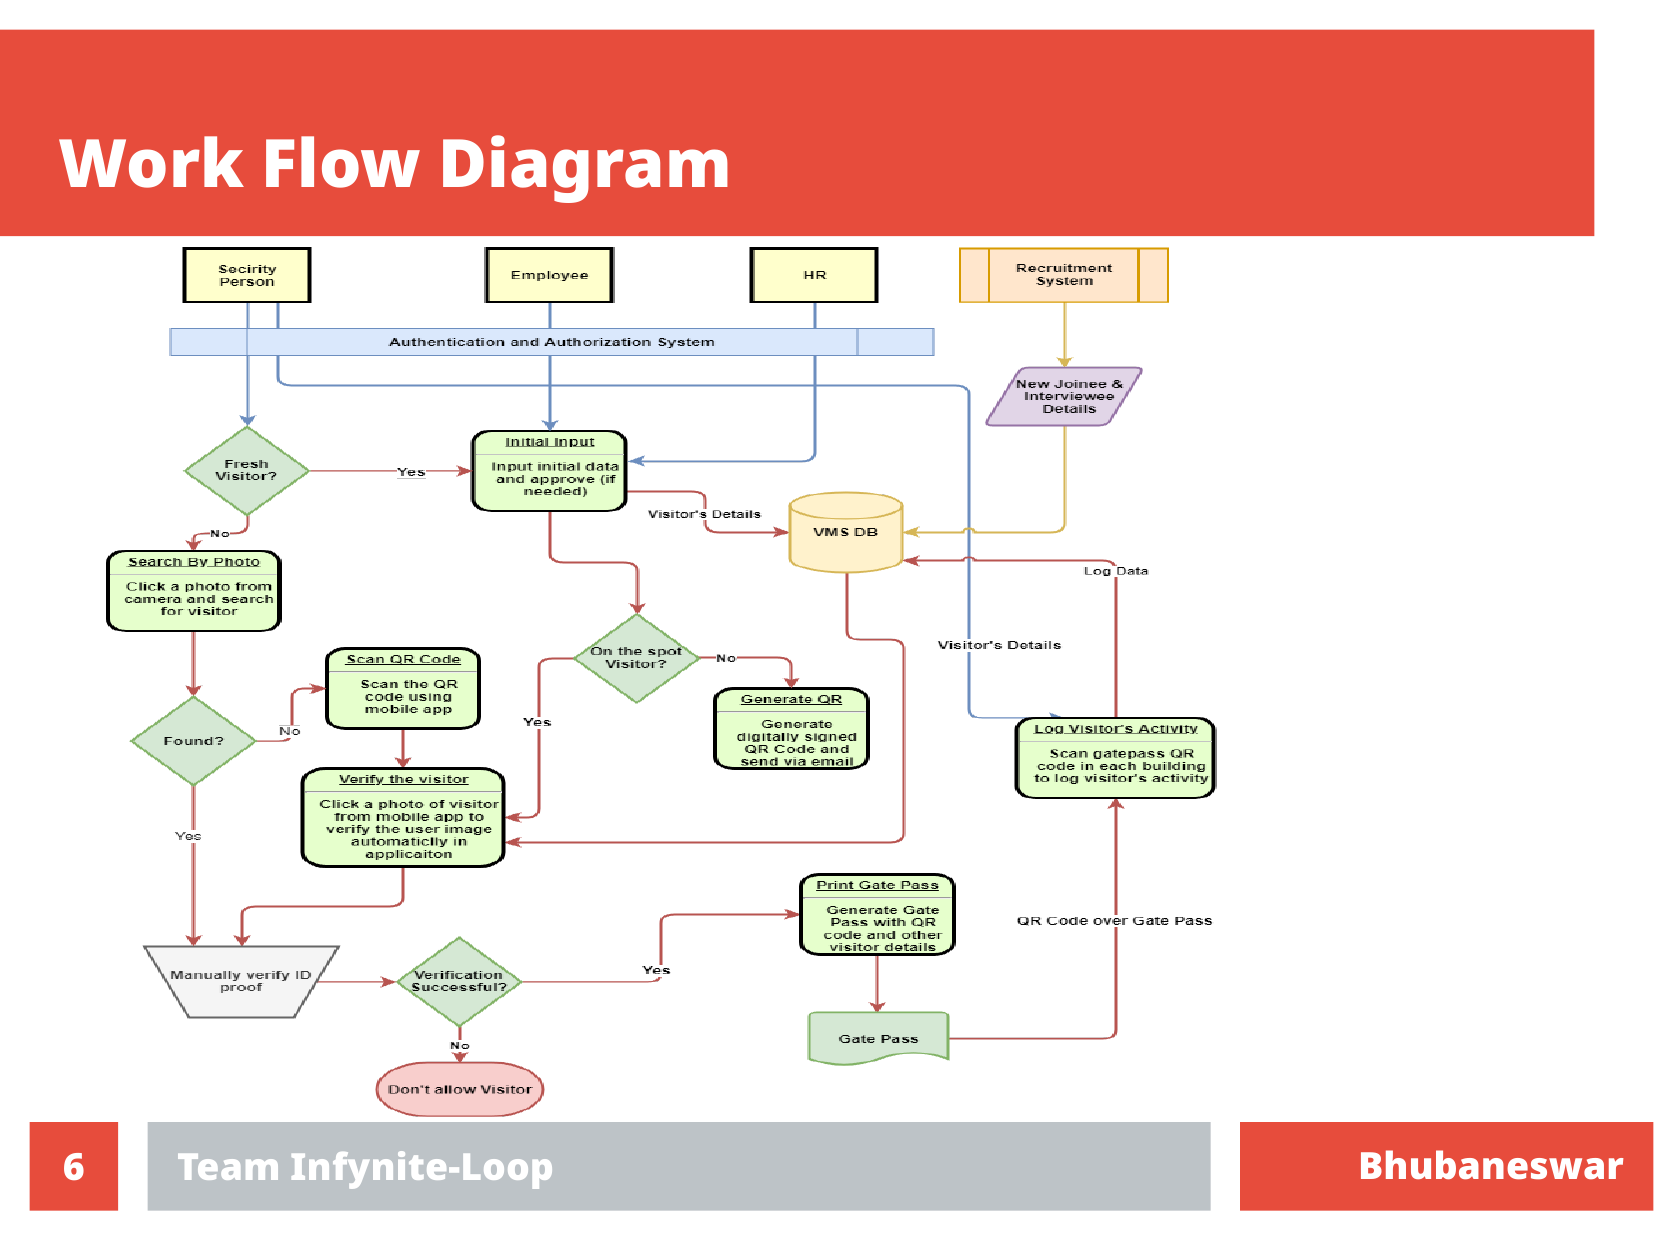

# Work Flow Diagram
6
Team Infynite-Loop
Bhubaneswar